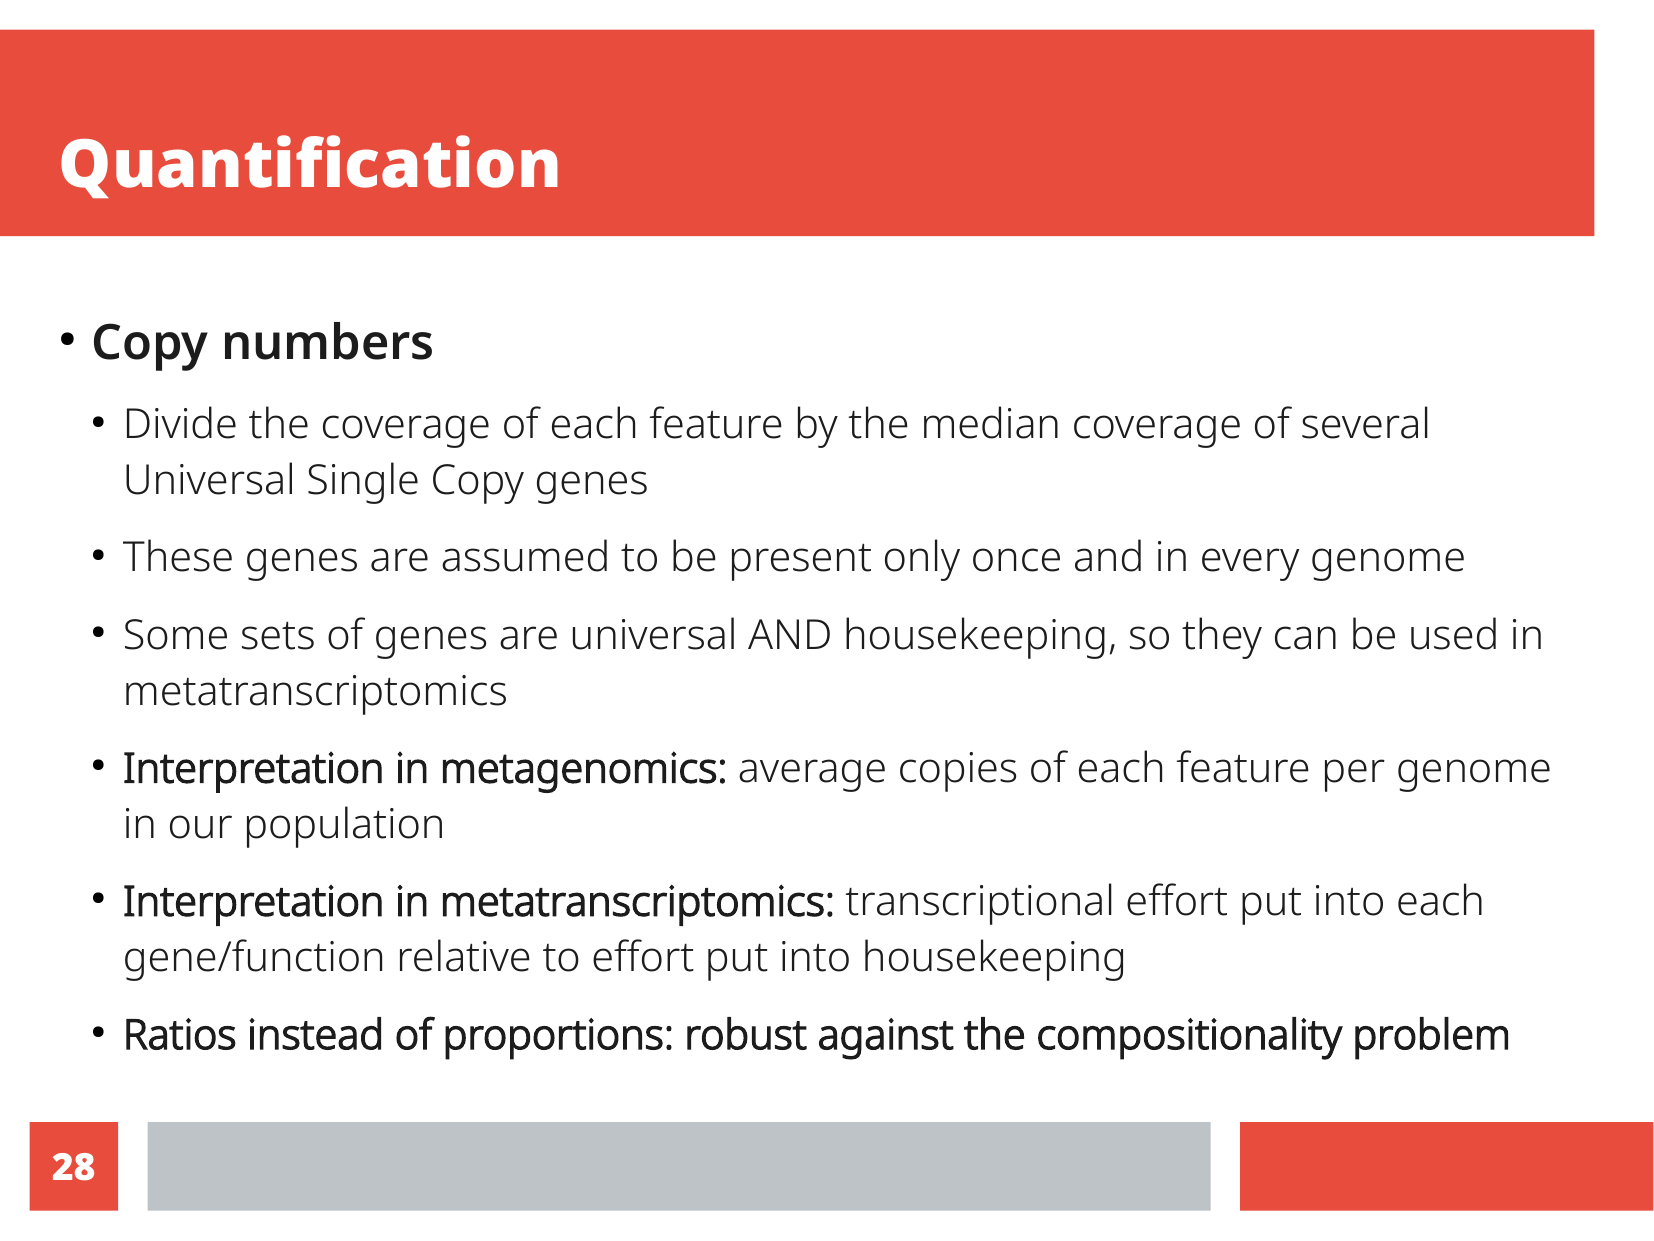

# Quantification
Copy numbers
Divide the coverage of each feature by the median coverage of several Universal Single Copy genes
These genes are assumed to be present only once and in every genome
Some sets of genes are universal AND housekeeping, so they can be used in metatranscriptomics
Interpretation in metagenomics: average copies of each feature per genome in our population
Interpretation in metatranscriptomics: transcriptional effort put into each gene/function relative to effort put into housekeeping
Ratios instead of proportions: robust against the compositionality problem
28